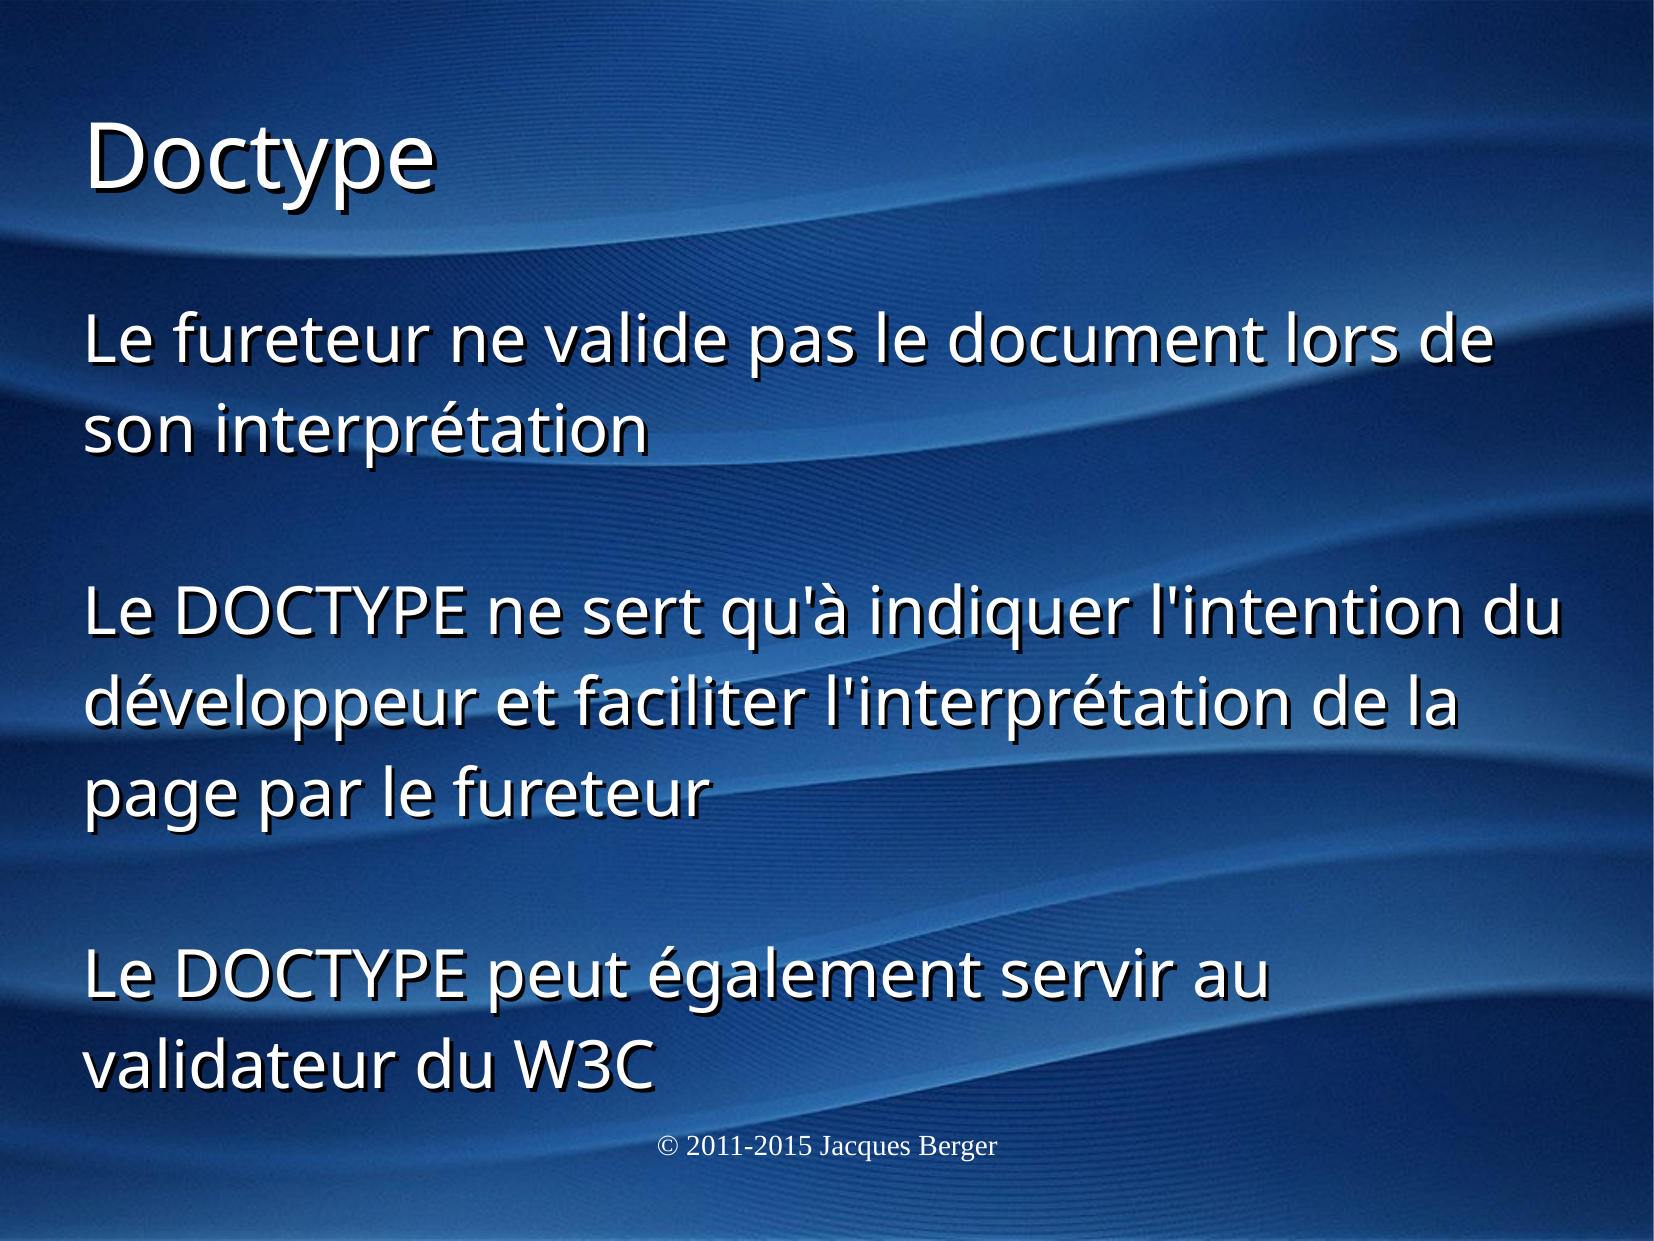

# Doctype
Le fureteur ne valide pas le document lors de son interprétation
Le DOCTYPE ne sert qu'à indiquer l'intention du développeur et faciliter l'interprétation de la page par le fureteur
Le DOCTYPE peut également servir au validateur du W3C
© 2011-2015 Jacques Berger